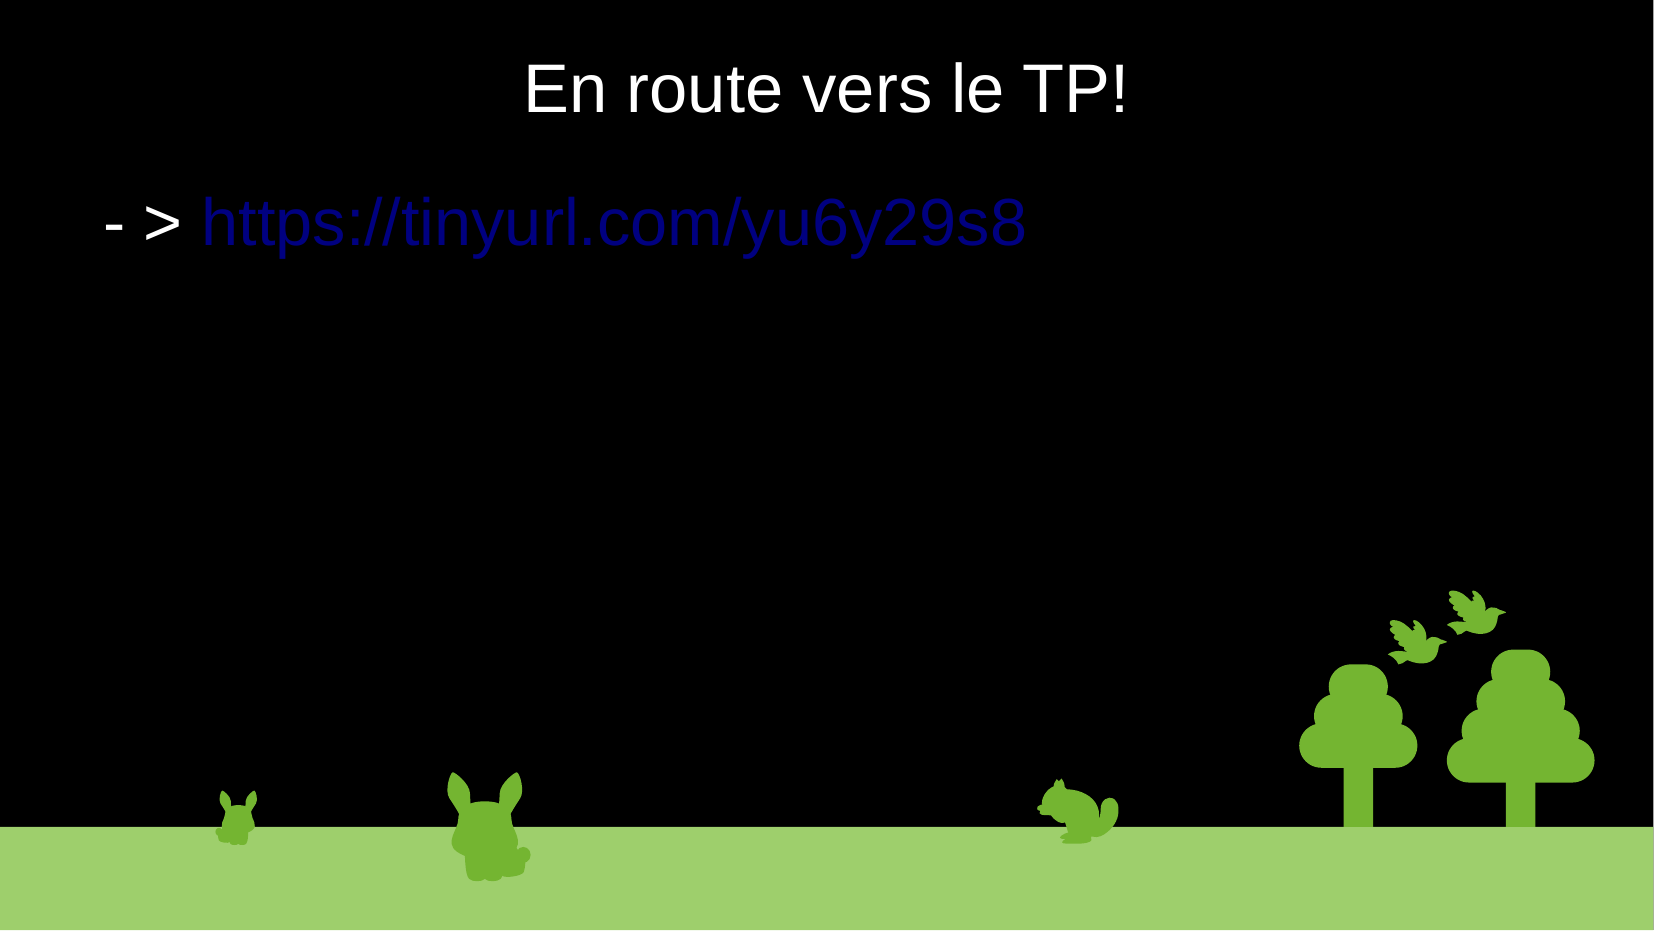

# En route vers le TP!
- > https://tinyurl.com/yu6y29s8